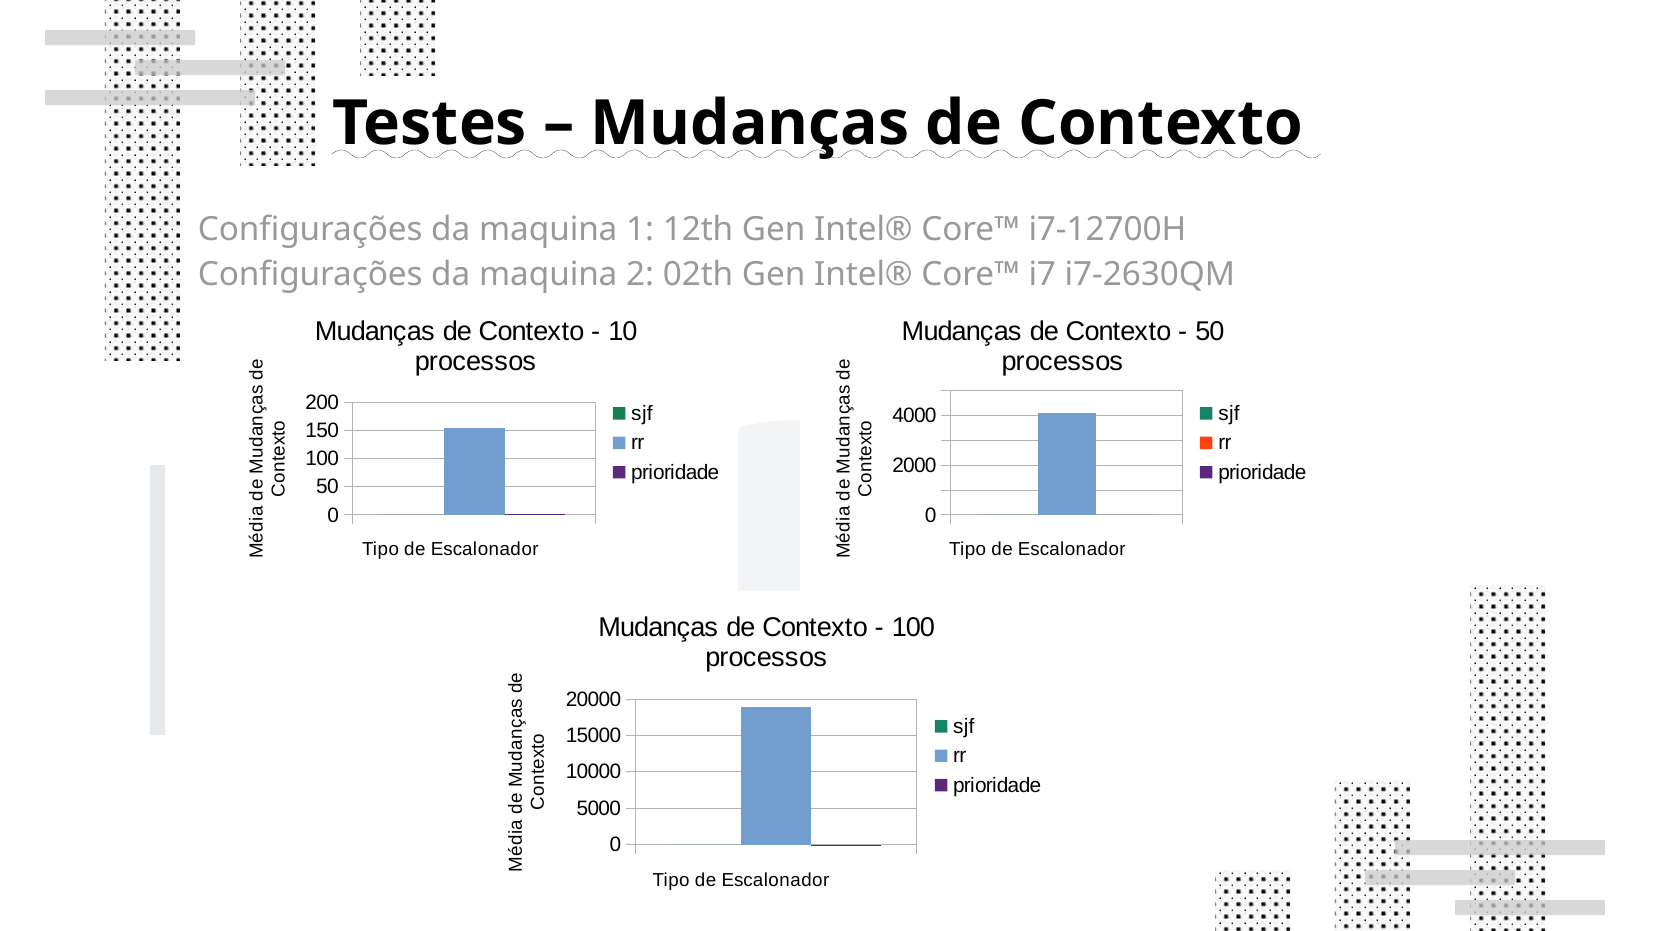

Testes – Mudanças de Contexto
Configurações da maquina 1: 12th Gen Intel® Core™ i7-12700H
Configurações da maquina 2: 02th Gen Intel® Core™ i7 i7-2630QM
### Chart: Mudanças de Contexto - 10 processos
| Category | sjf | rr | prioridade |
|---|---|---|---|
| None | 0.0 | 155.0 | 1.0 |
### Chart: Mudanças de Contexto - 50 processos
| Category | sjf | rr | prioridade |
|---|---|---|---|
| None | 0.0 | 4120.0 | 0.0 |
### Chart: Mudanças de Contexto - 100 processos
| Category | sjf | rr | prioridade |
|---|---|---|---|
| None | 0.0 | 18895.0 | 1.0 |